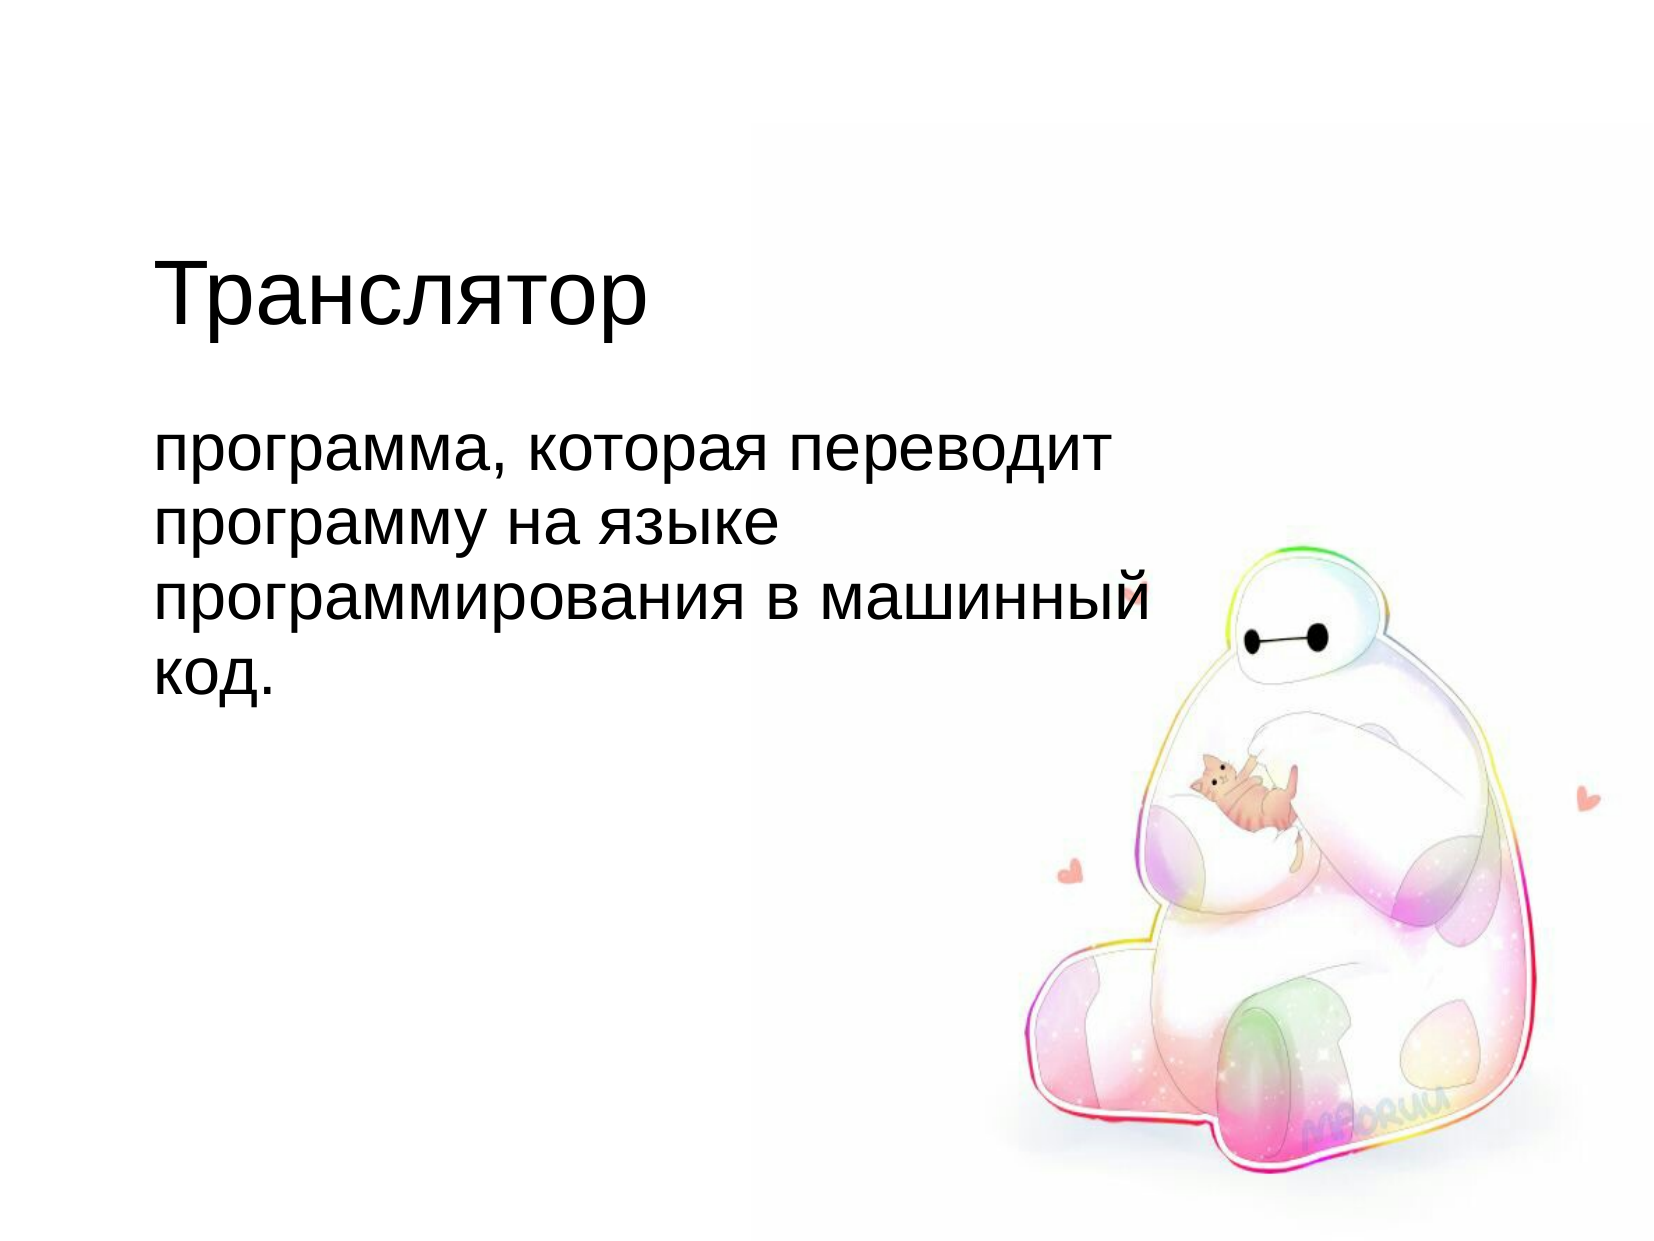

# Транслятор
программа, которая переводит программу на языке программирования в машинный код.